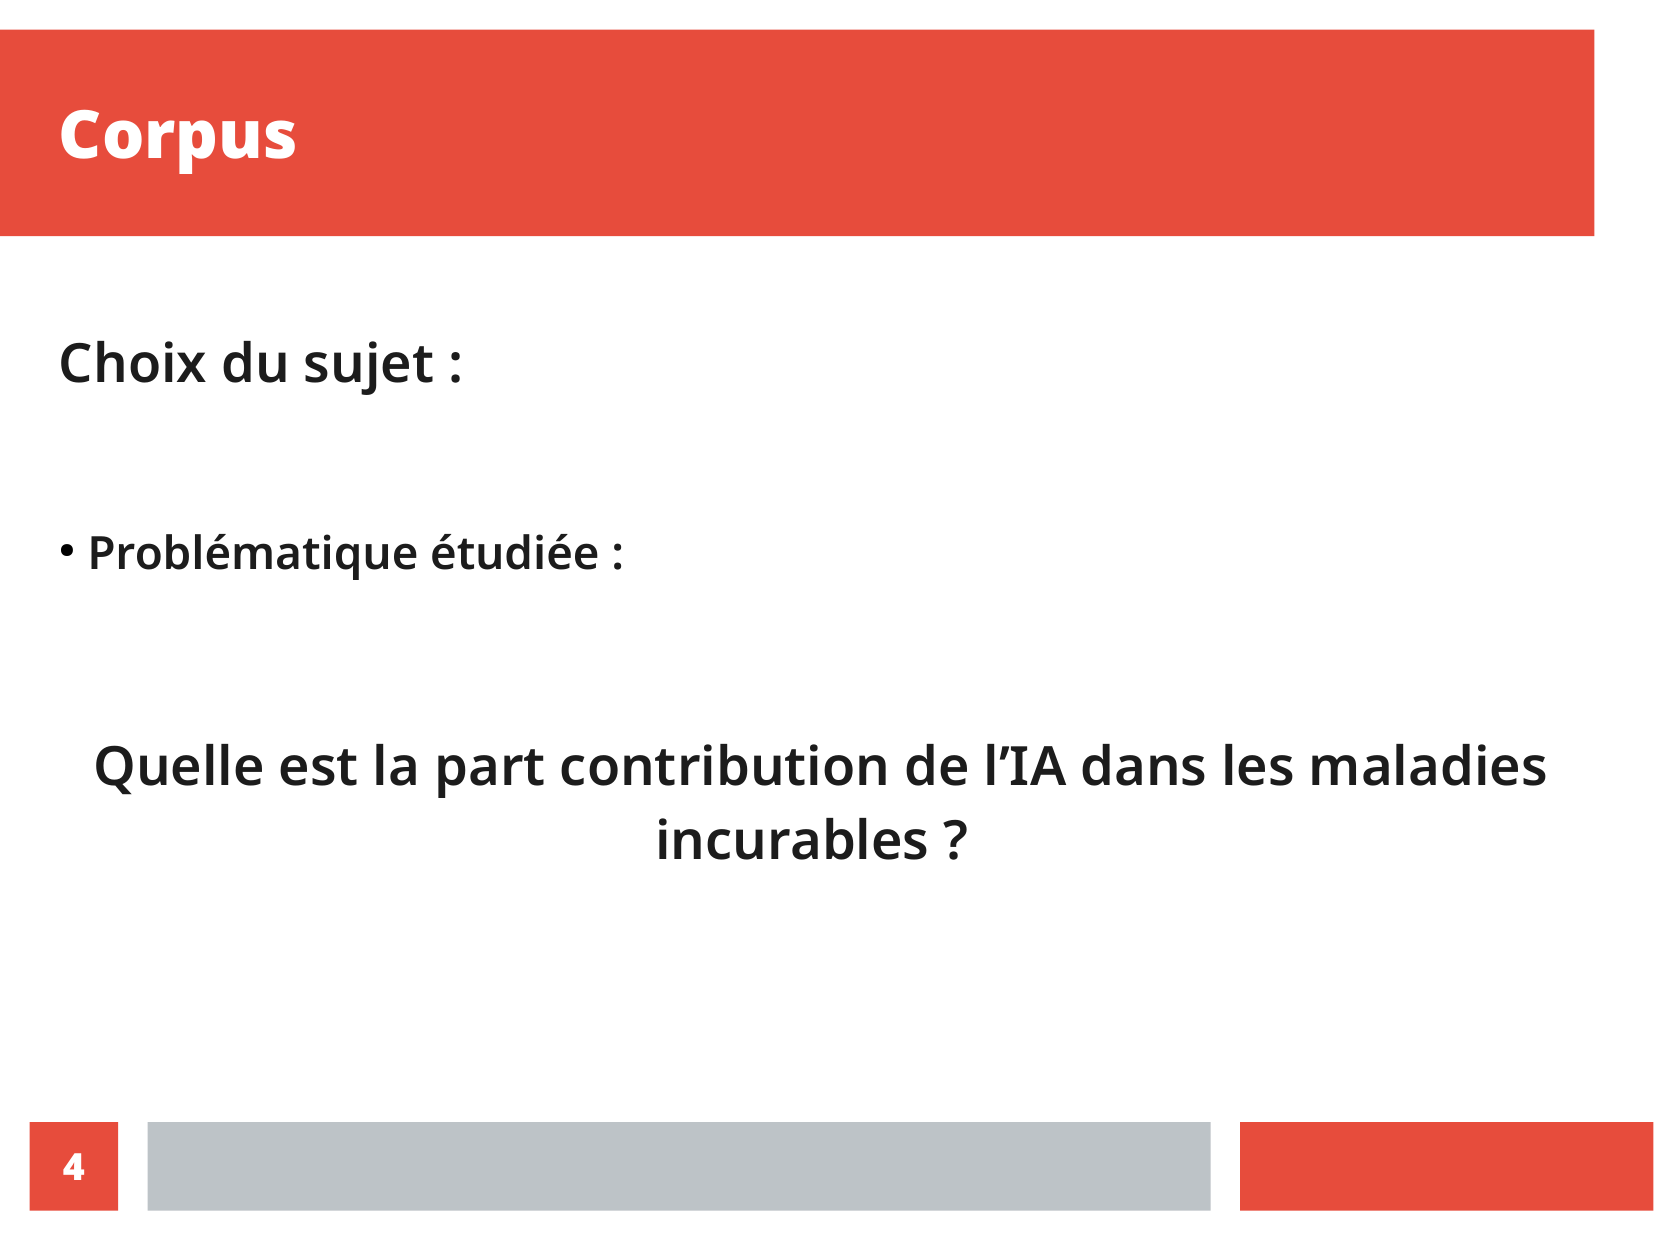

# Corpus
Choix du sujet :
 Problématique étudiée :
Quelle est la part contribution de l’IA dans les maladies incurables ?
4